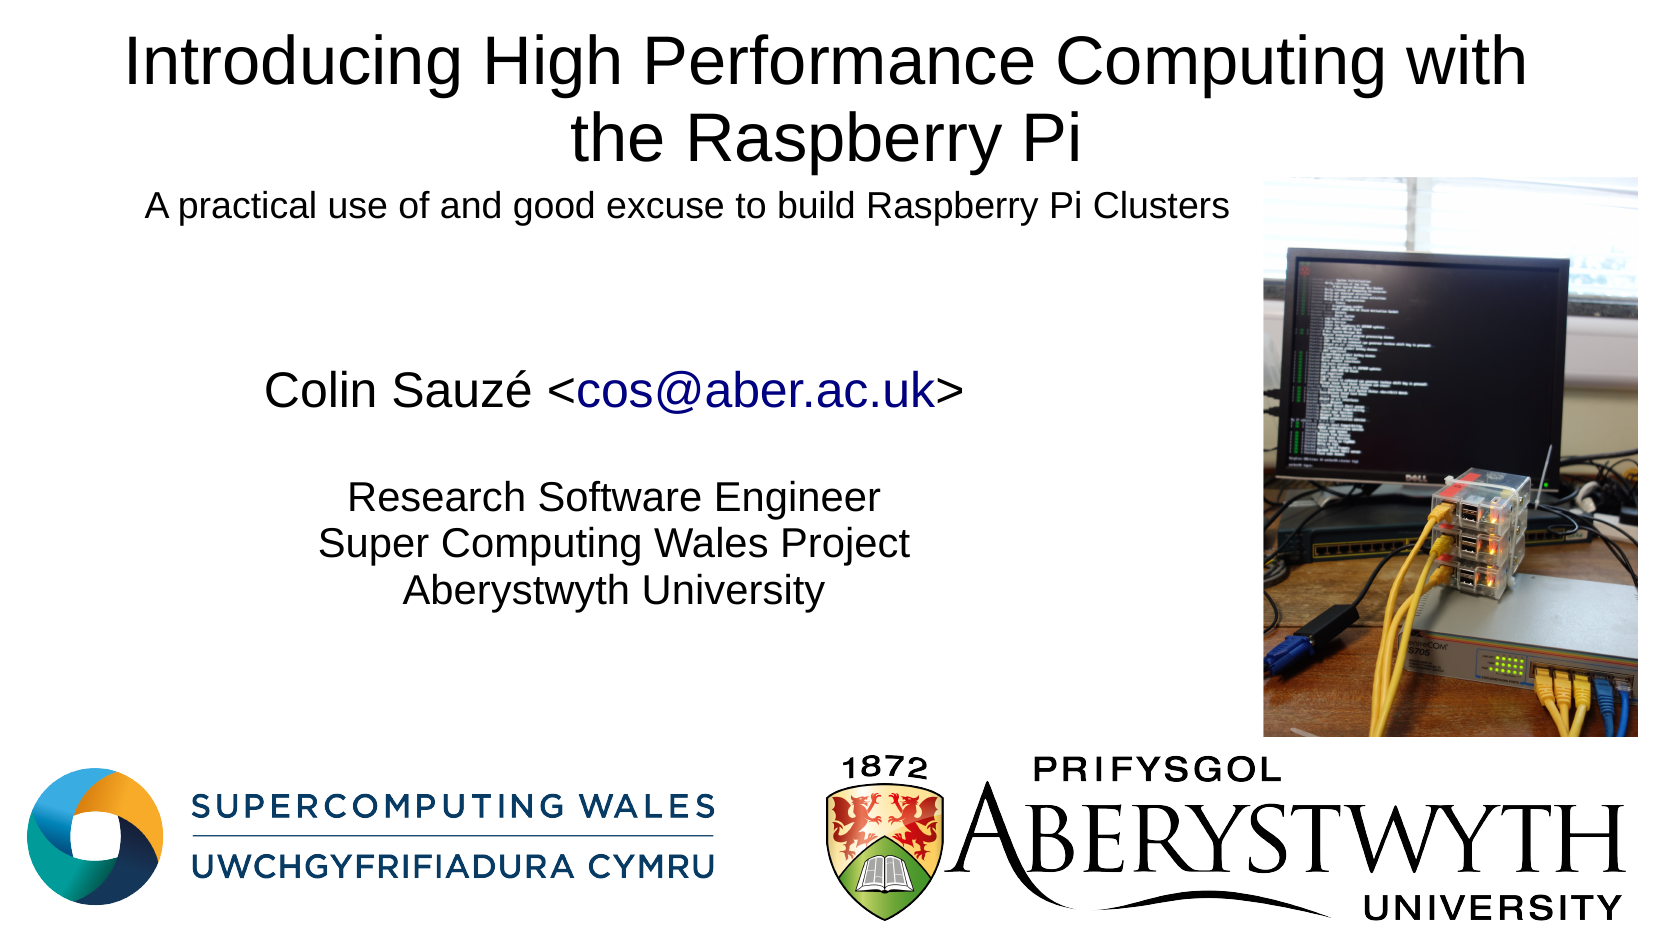

# Introducing High Performance Computing with the Raspberry Pi
A practical use of and good excuse to build Raspberry Pi Clusters
Colin Sauzé <cos@aber.ac.uk>
Research Software Engineer
Super Computing Wales Project
Aberystwyth University